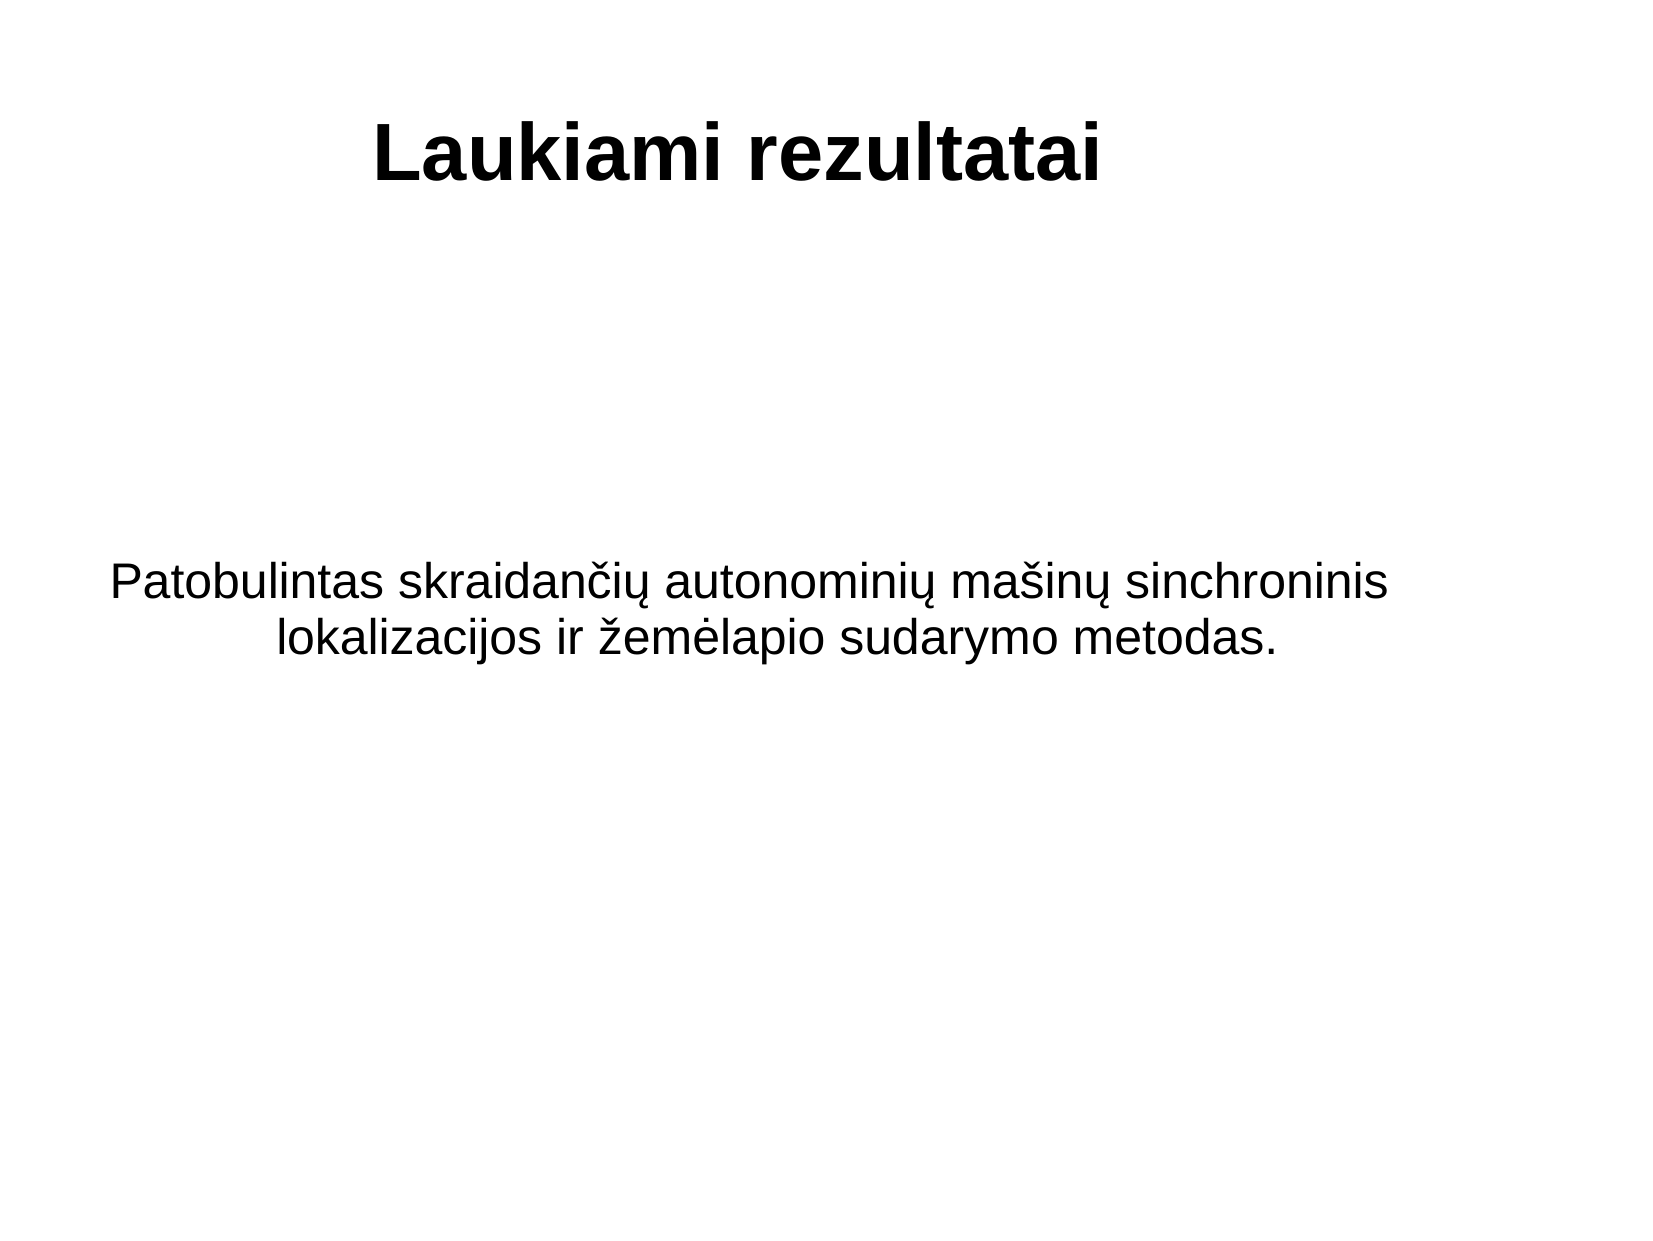

# Laukiami rezultatai
Patobulintas skraidančių autonominių mašinų sinchroninis lokalizacijos ir žemėlapio sudarymo metodas.